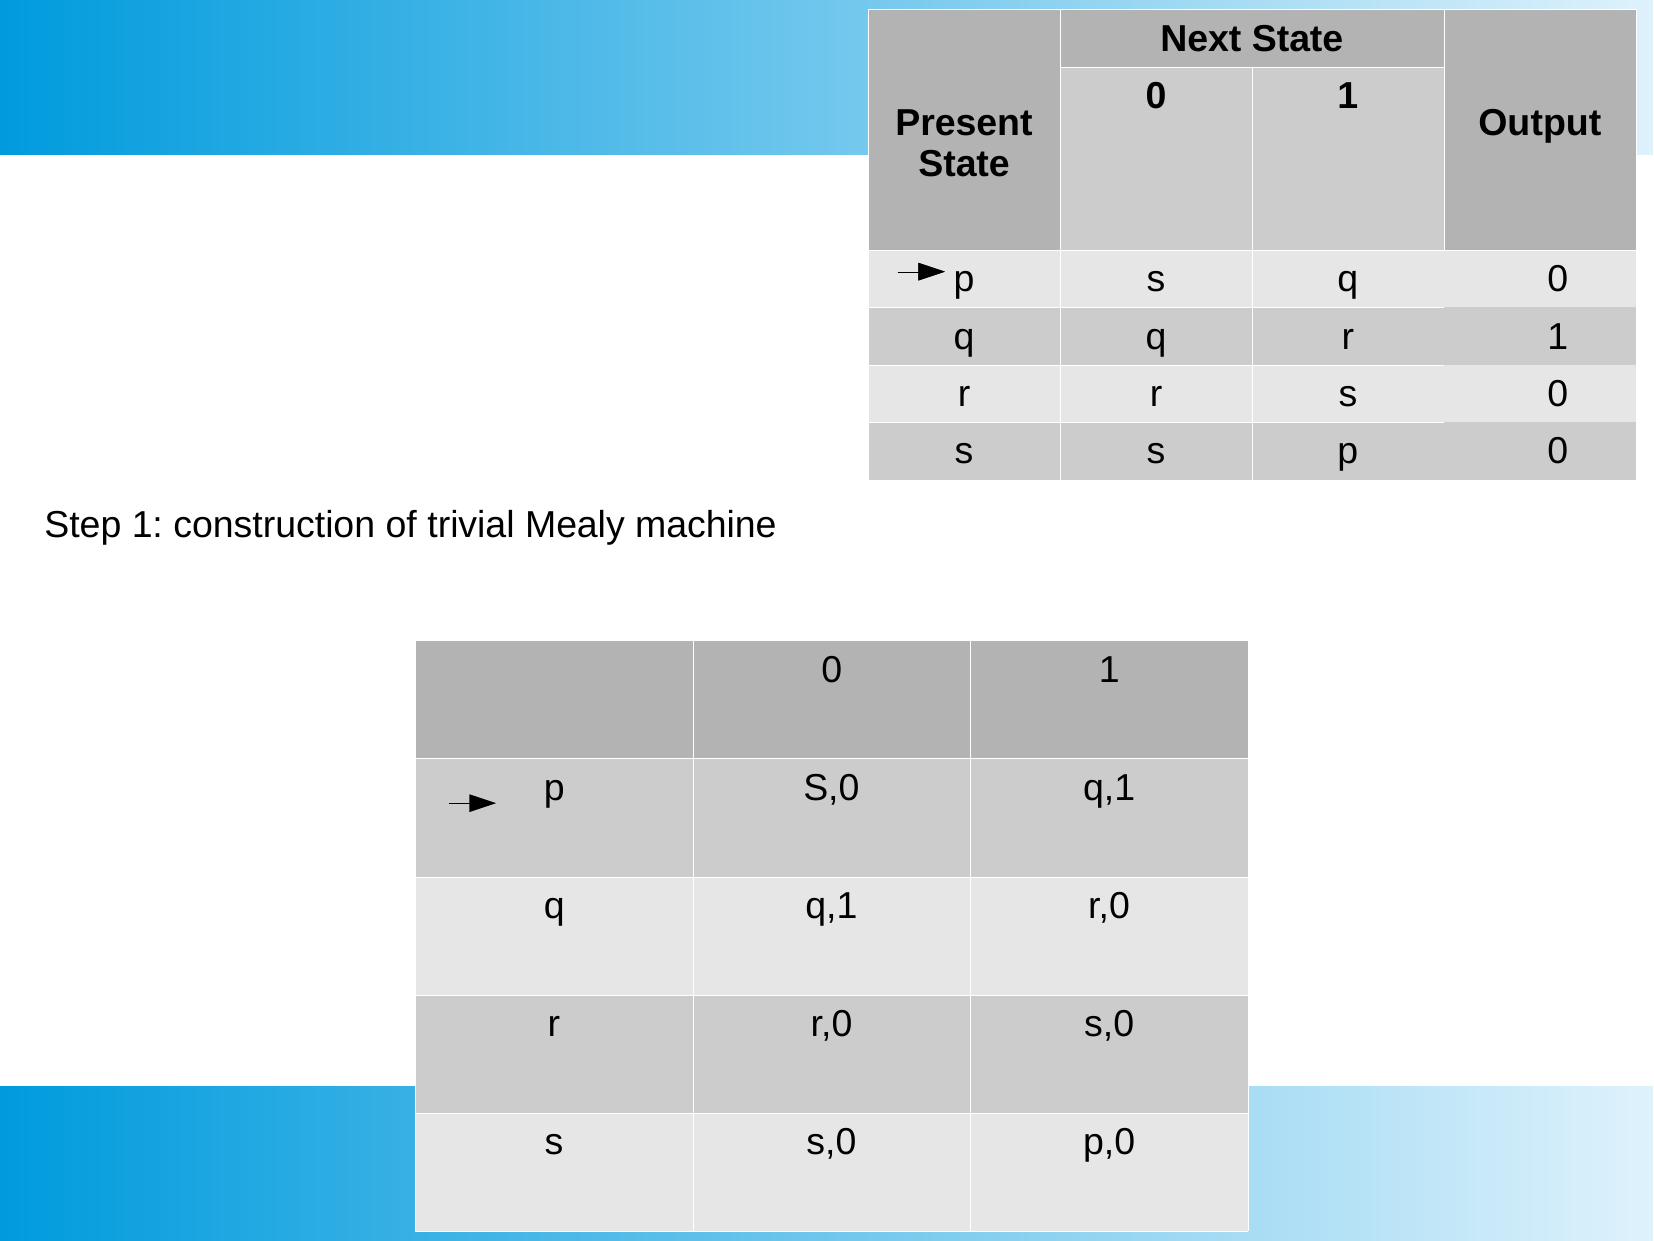

| Present State | Next State | | Output |
| --- | --- | --- | --- |
| | 0 | 1 | |
| p | s | q | 0 |
| q | q | r | 1 |
| r | r | s | 0 |
| s | s | p | 0 |
Step 1: construction of trivial Mealy machine
| | 0 | 1 |
| --- | --- | --- |
| p | S,0 | q,1 |
| q | q,1 | r,0 |
| r | r,0 | s,0 |
| s | s,0 | p,0 |